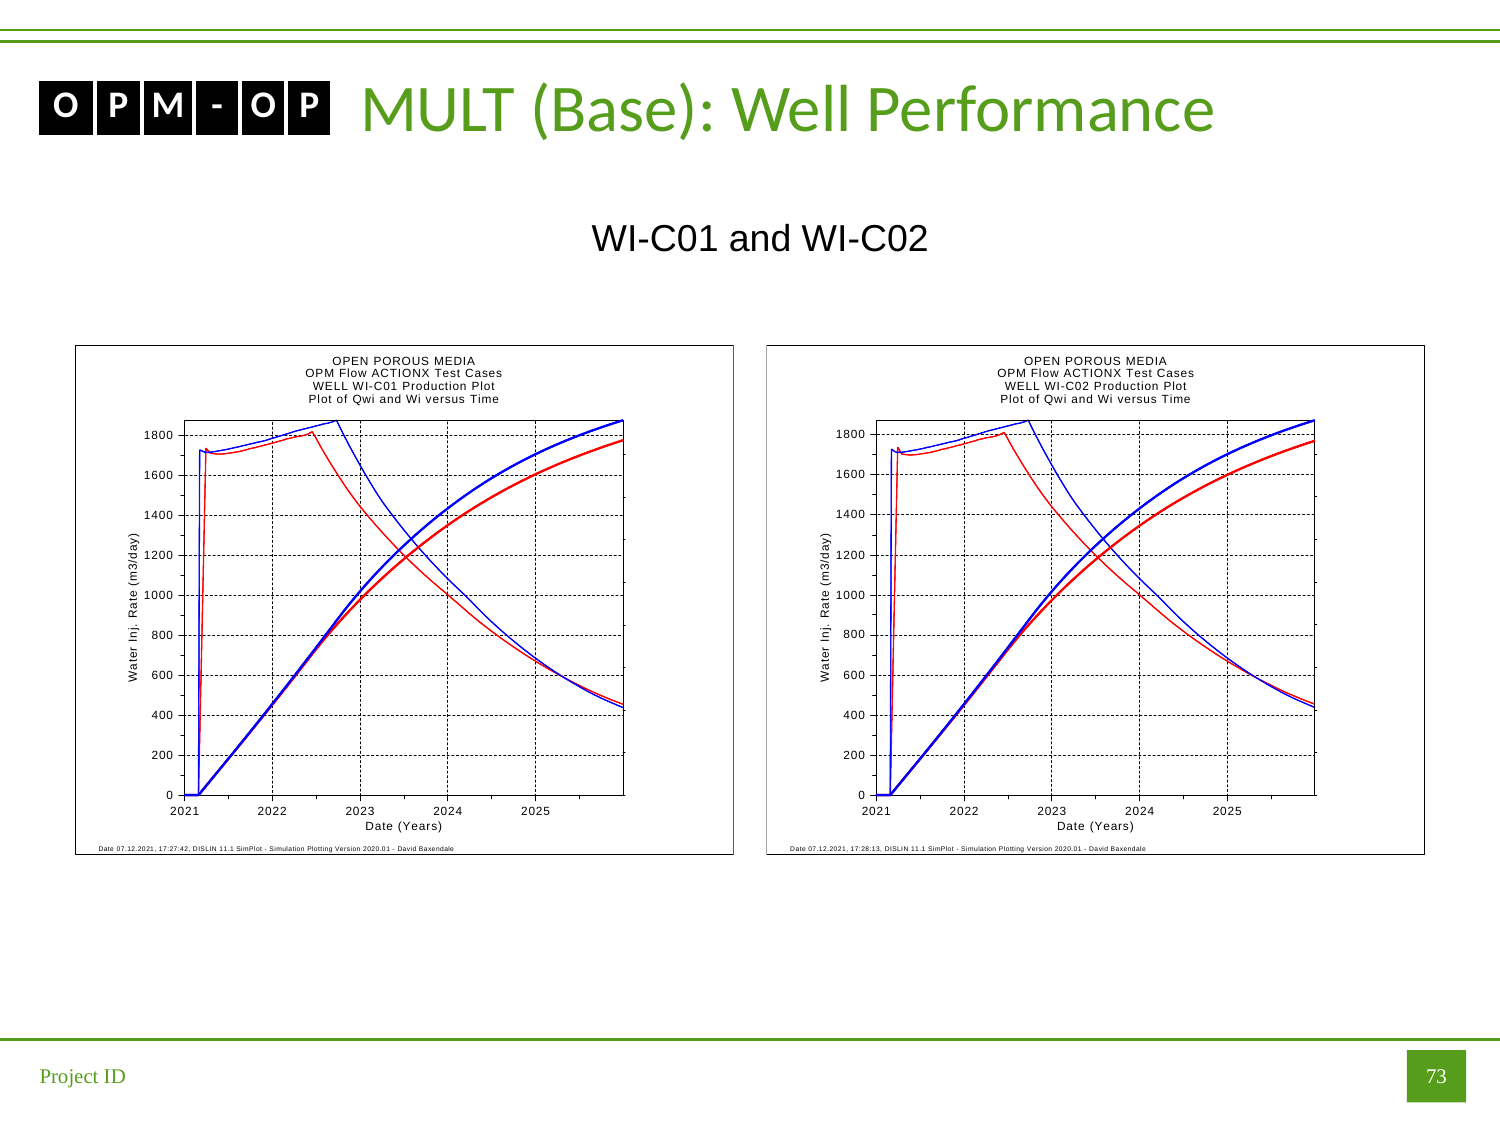

# MULT (Base): Well Performance
WI-C01 and WI-C02
Project ID
73